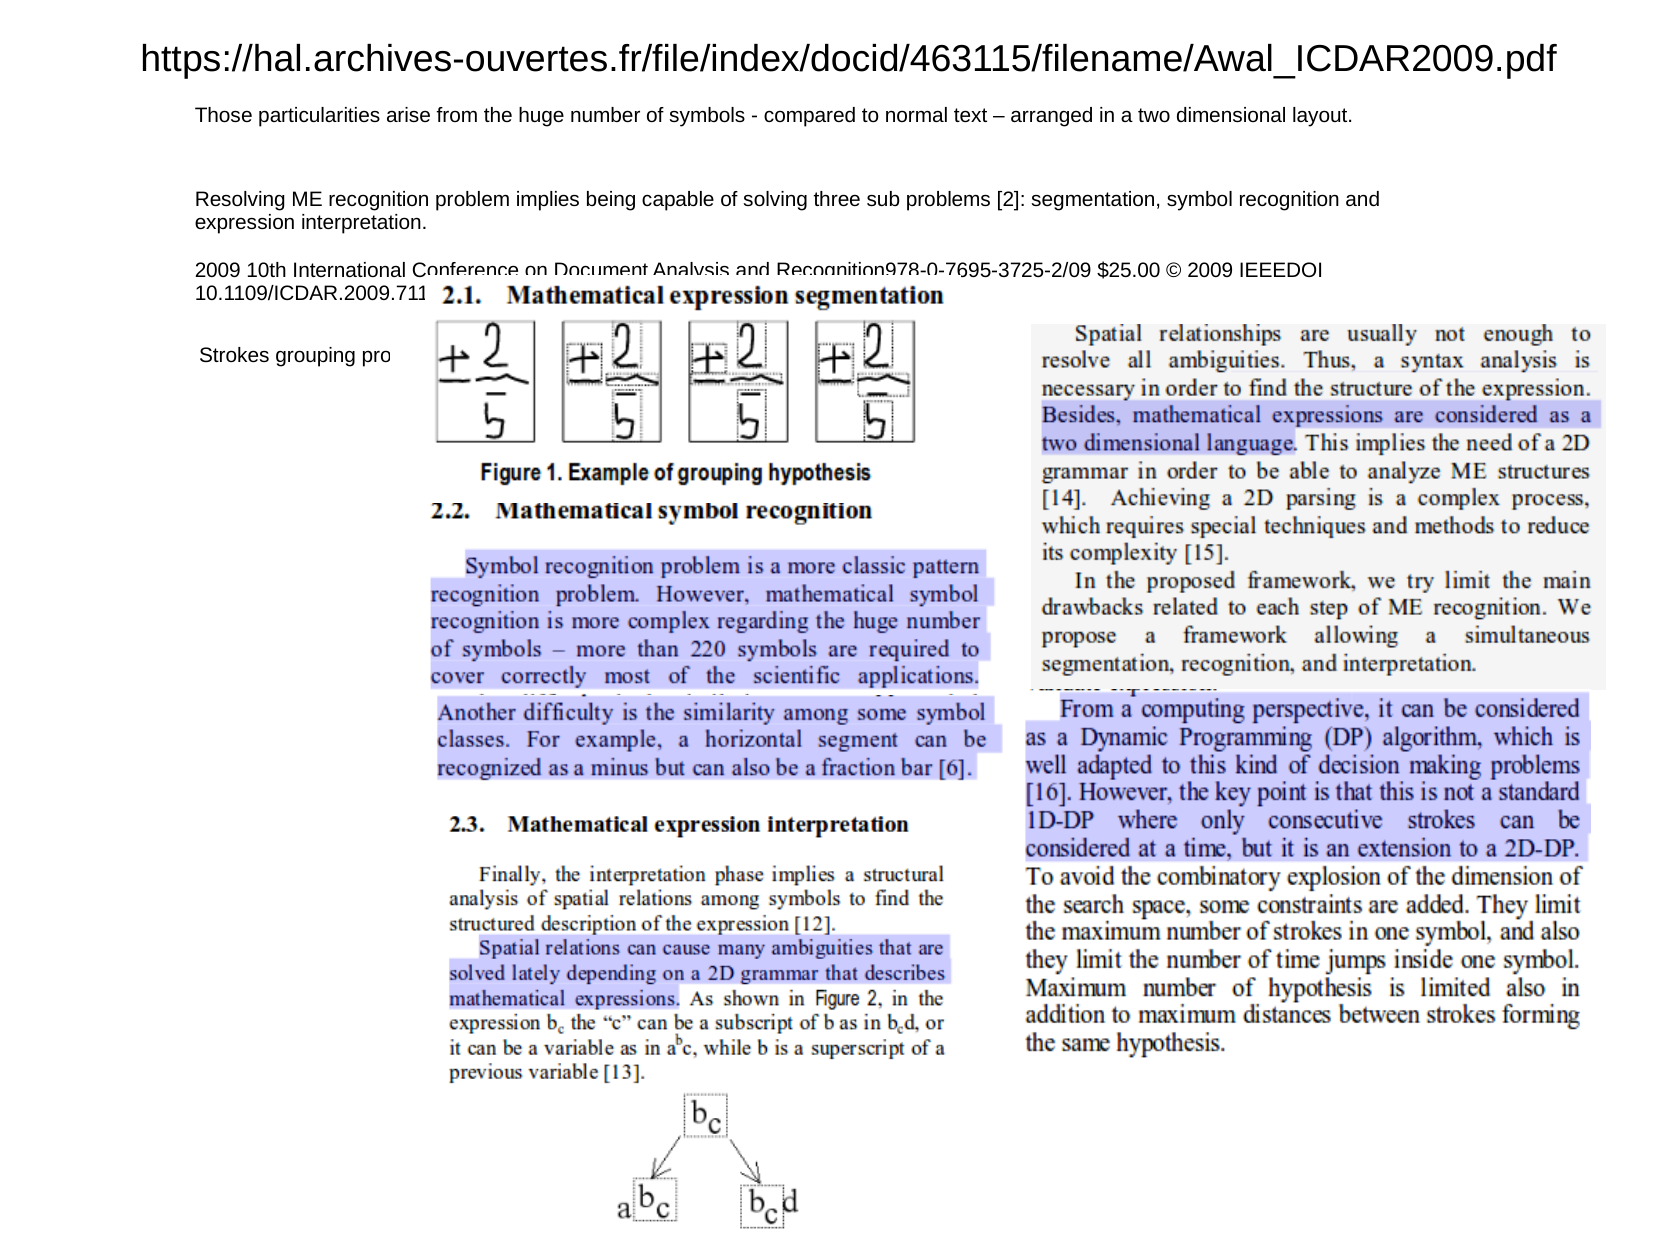

https://hal.archives-ouvertes.fr/file/index/docid/463115/filename/Awal_ICDAR2009.pdf
Those particularities arise from the huge number of symbols - compared to normal text – arranged in a two dimensional layout.
Resolving ME recognition problem implies being capable of solving three sub problems [2]: segmentation, symbol recognition and expression interpretation.
2009 10th International Conference on Document Analysis and Recognition978-0-7695-3725-2/09 $25.00 © 2009 IEEEDOI 10.1109/ICDAR.2009.711046
Strokes grouping problem is by itself a complex and challenging problem.